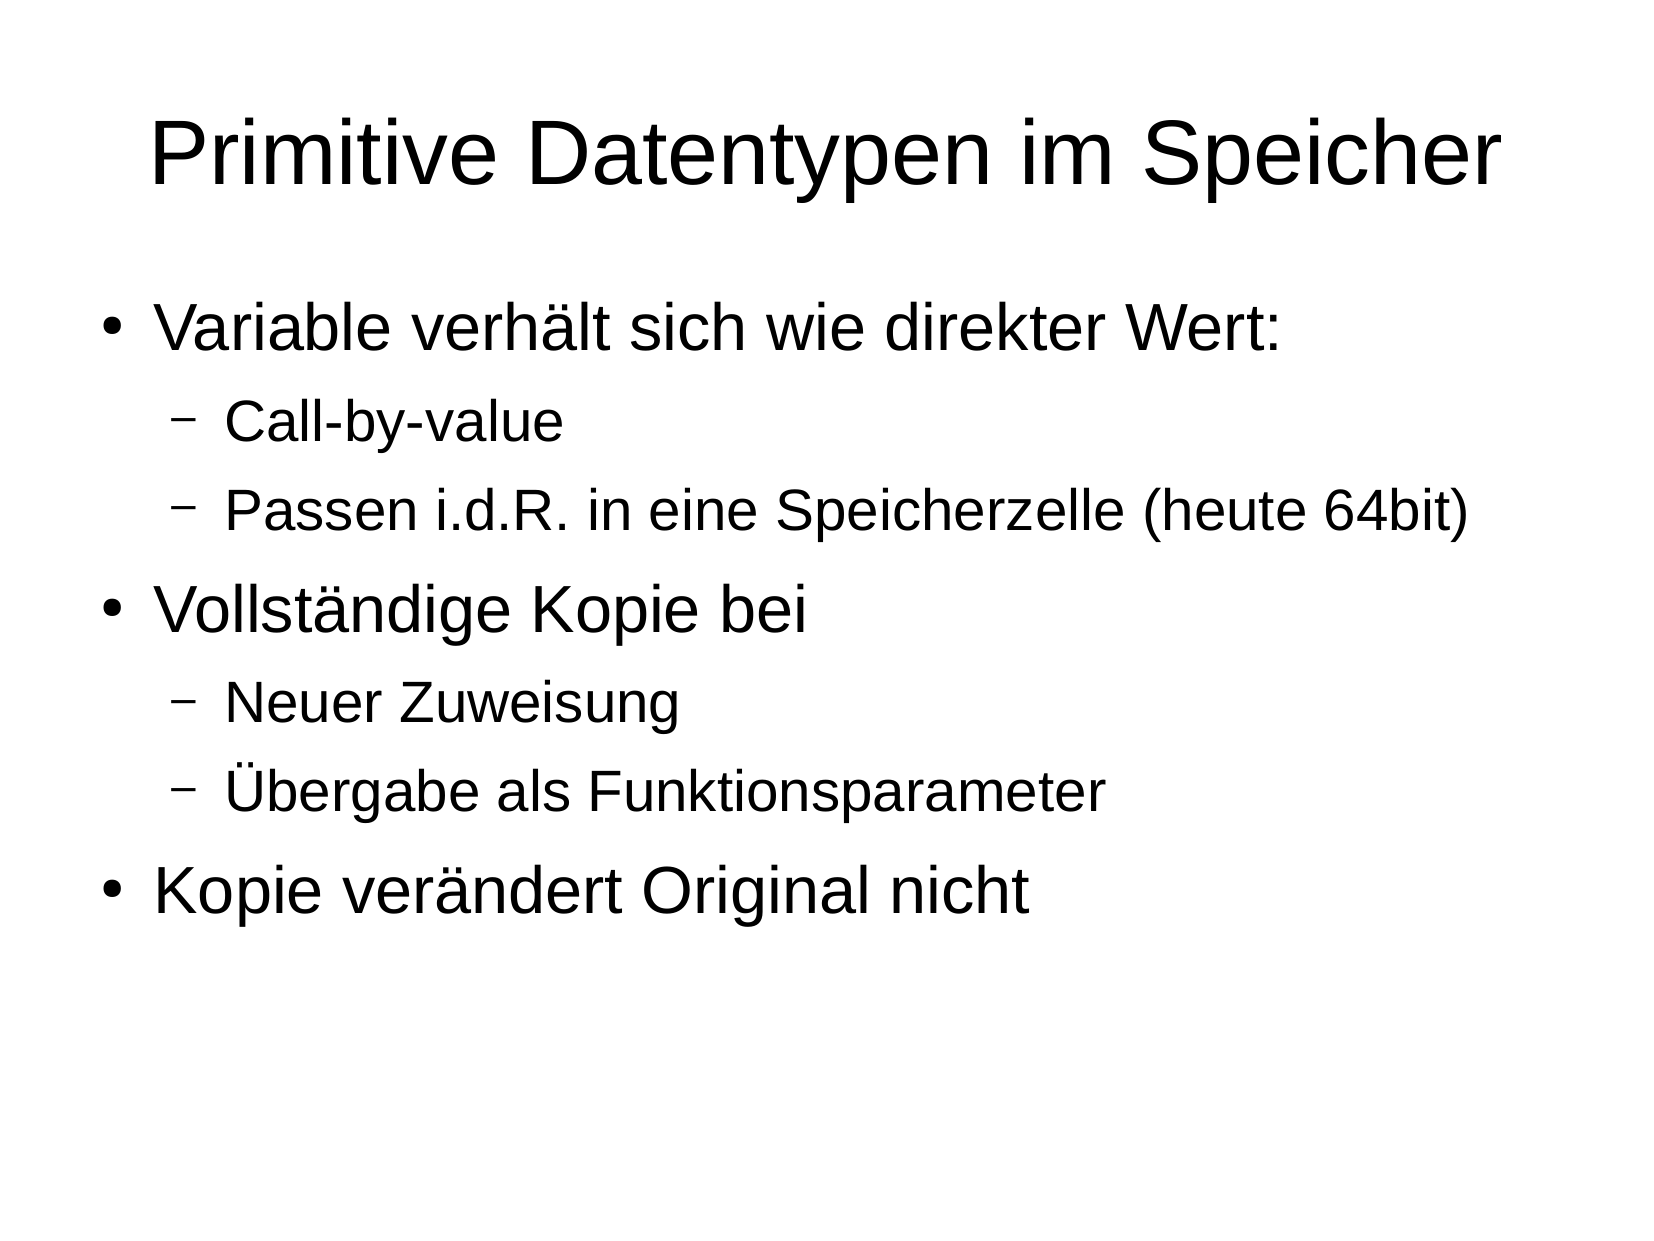

# Primitive Datentypen im Speicher
Variable verhält sich wie direkter Wert:
Call-by-value
Passen i.d.R. in eine Speicherzelle (heute 64bit)
Vollständige Kopie bei
Neuer Zuweisung
Übergabe als Funktionsparameter
Kopie verändert Original nicht